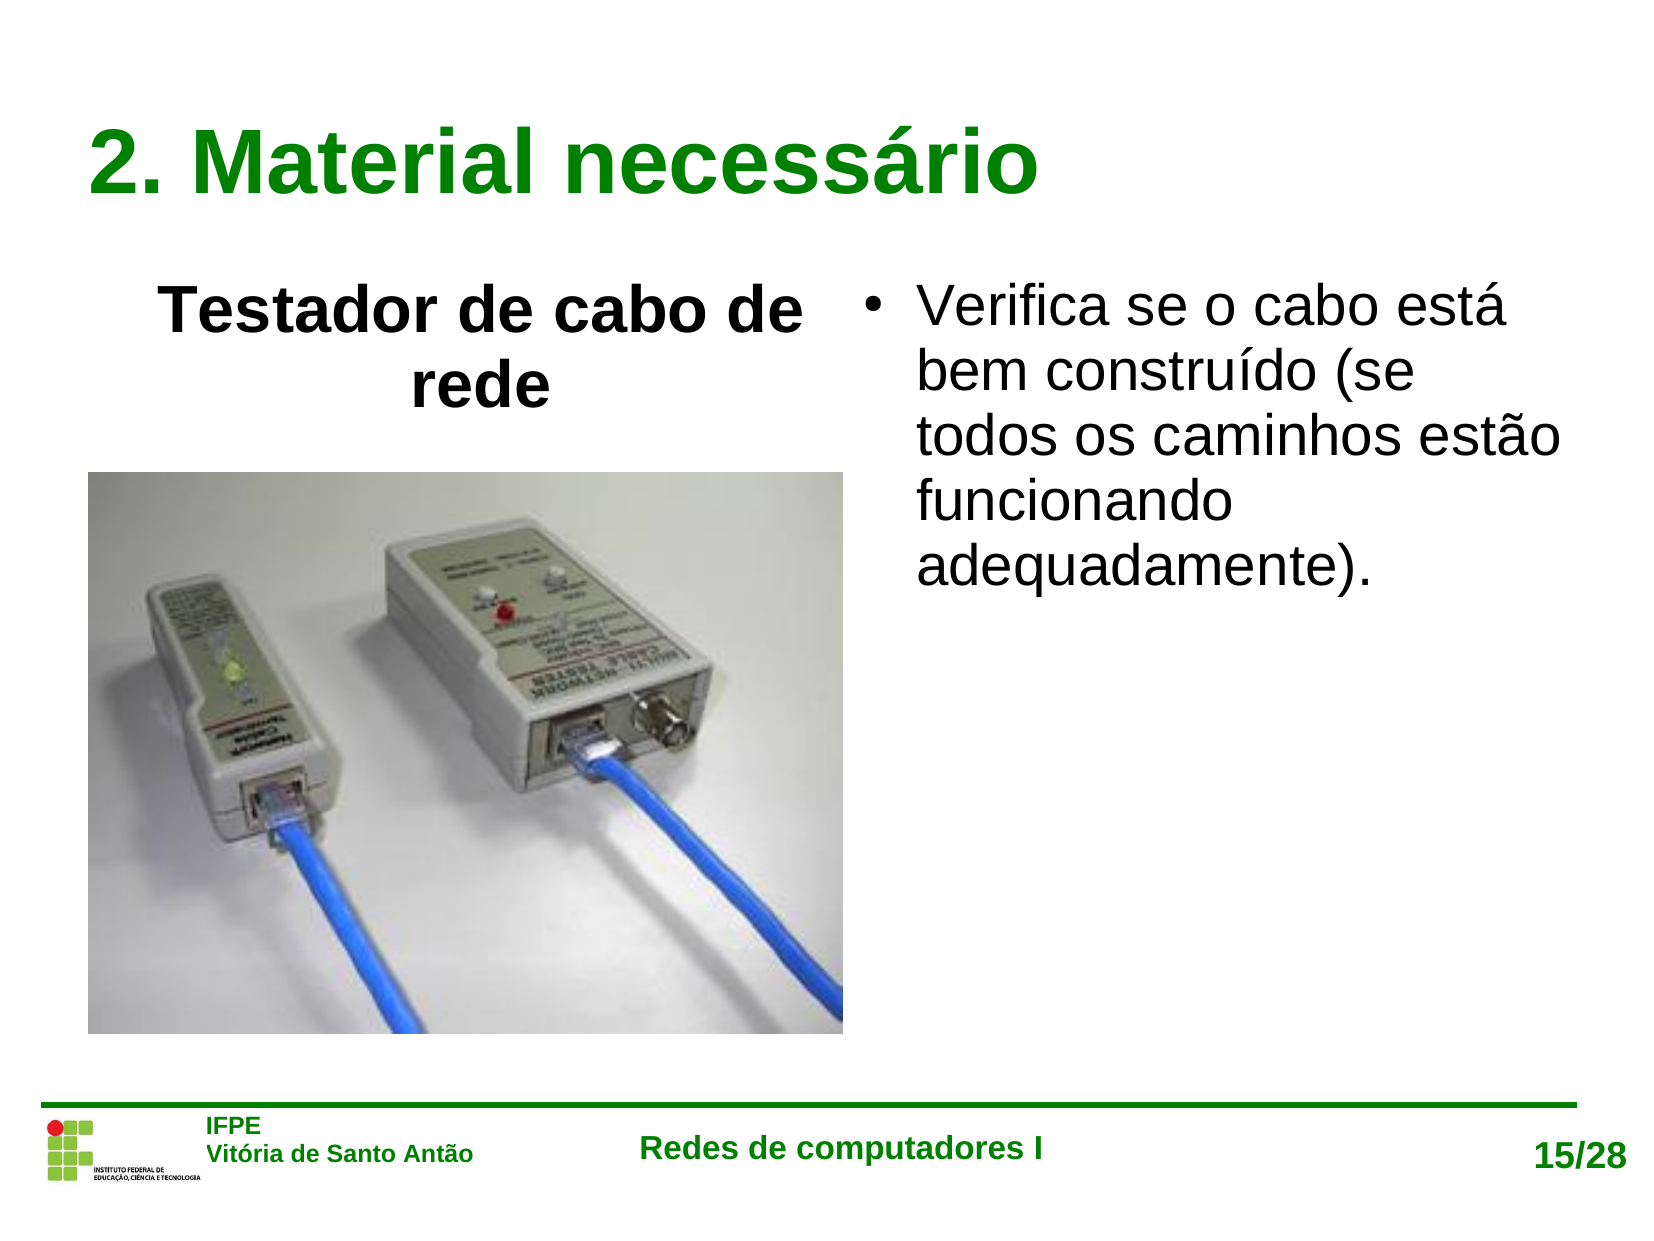

# 2. Material necessário
Testador de cabo de rede
Verifica se o cabo está bem construído (se todos os caminhos estão funcionando adequadamente).